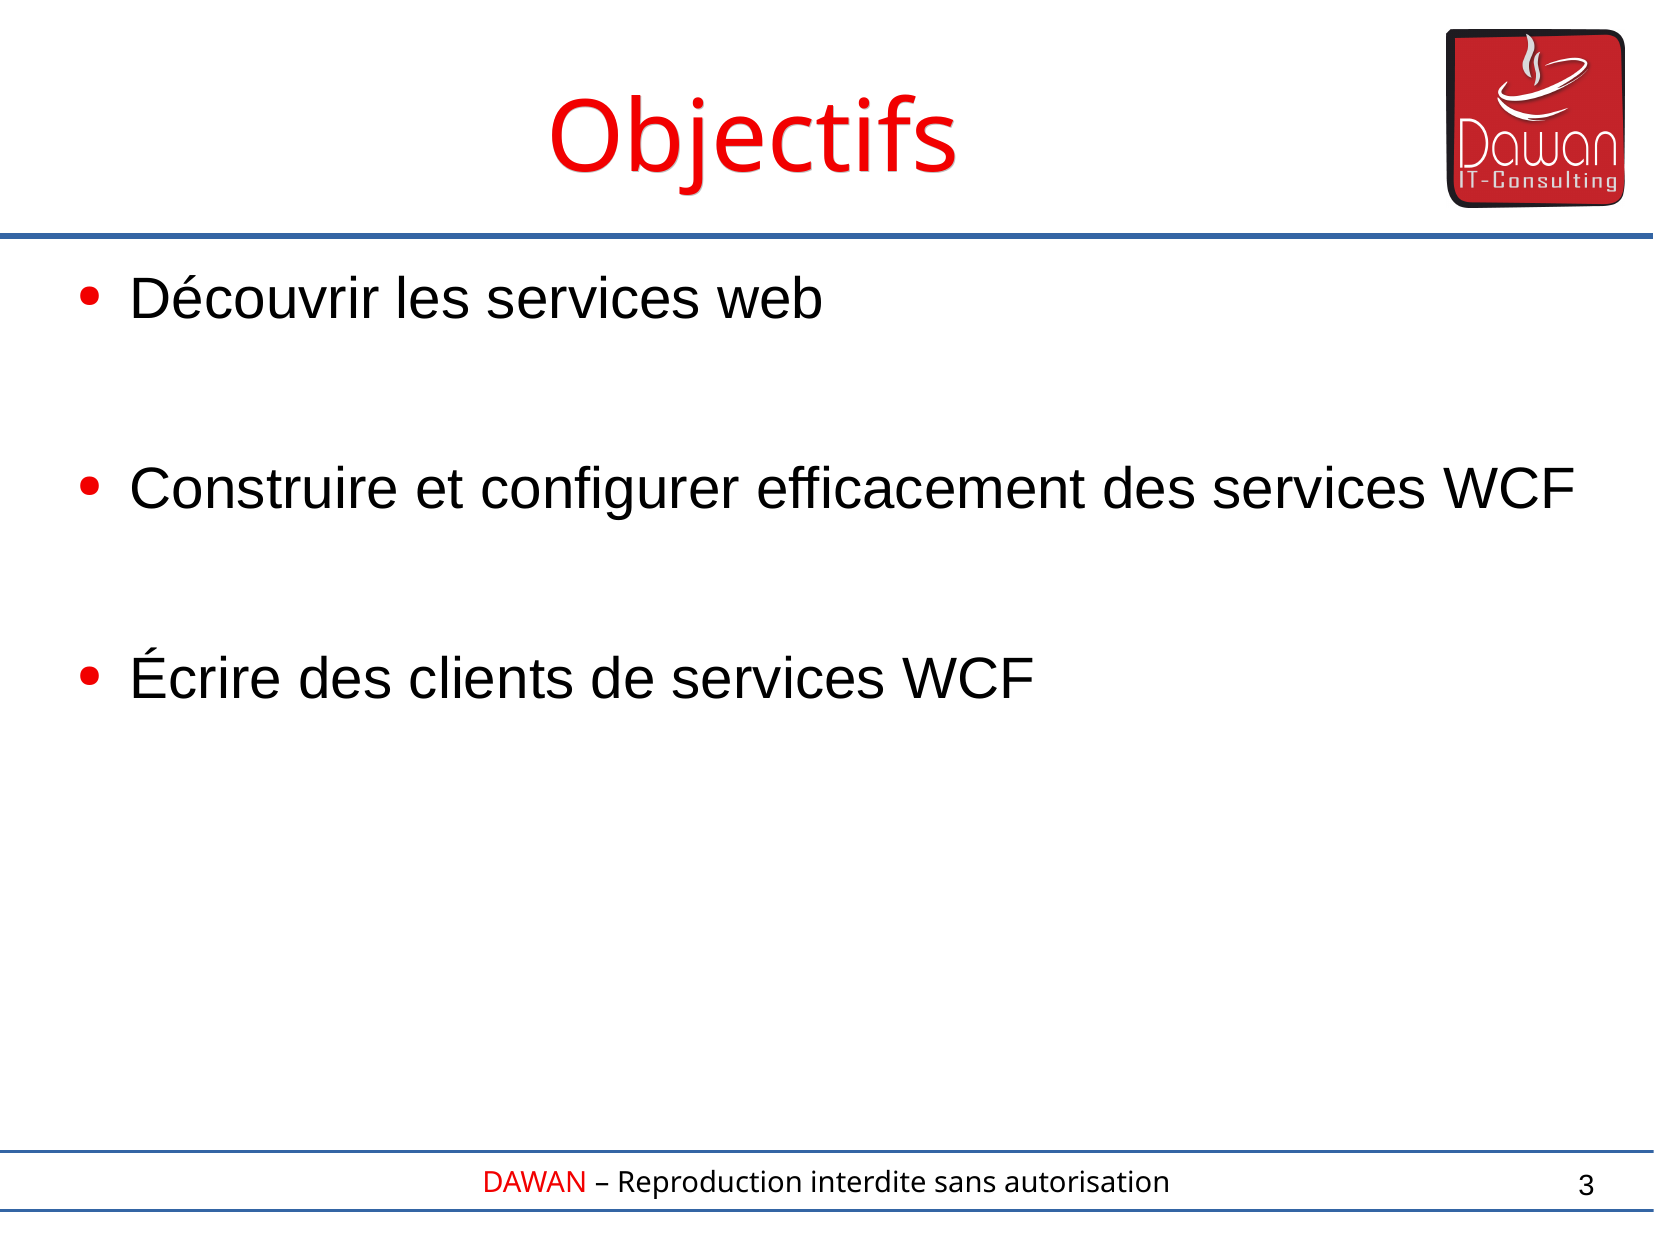

# Objectifs
Découvrir les services web
Construire et configurer efficacement des services WCF
Écrire des clients de services WCF
3